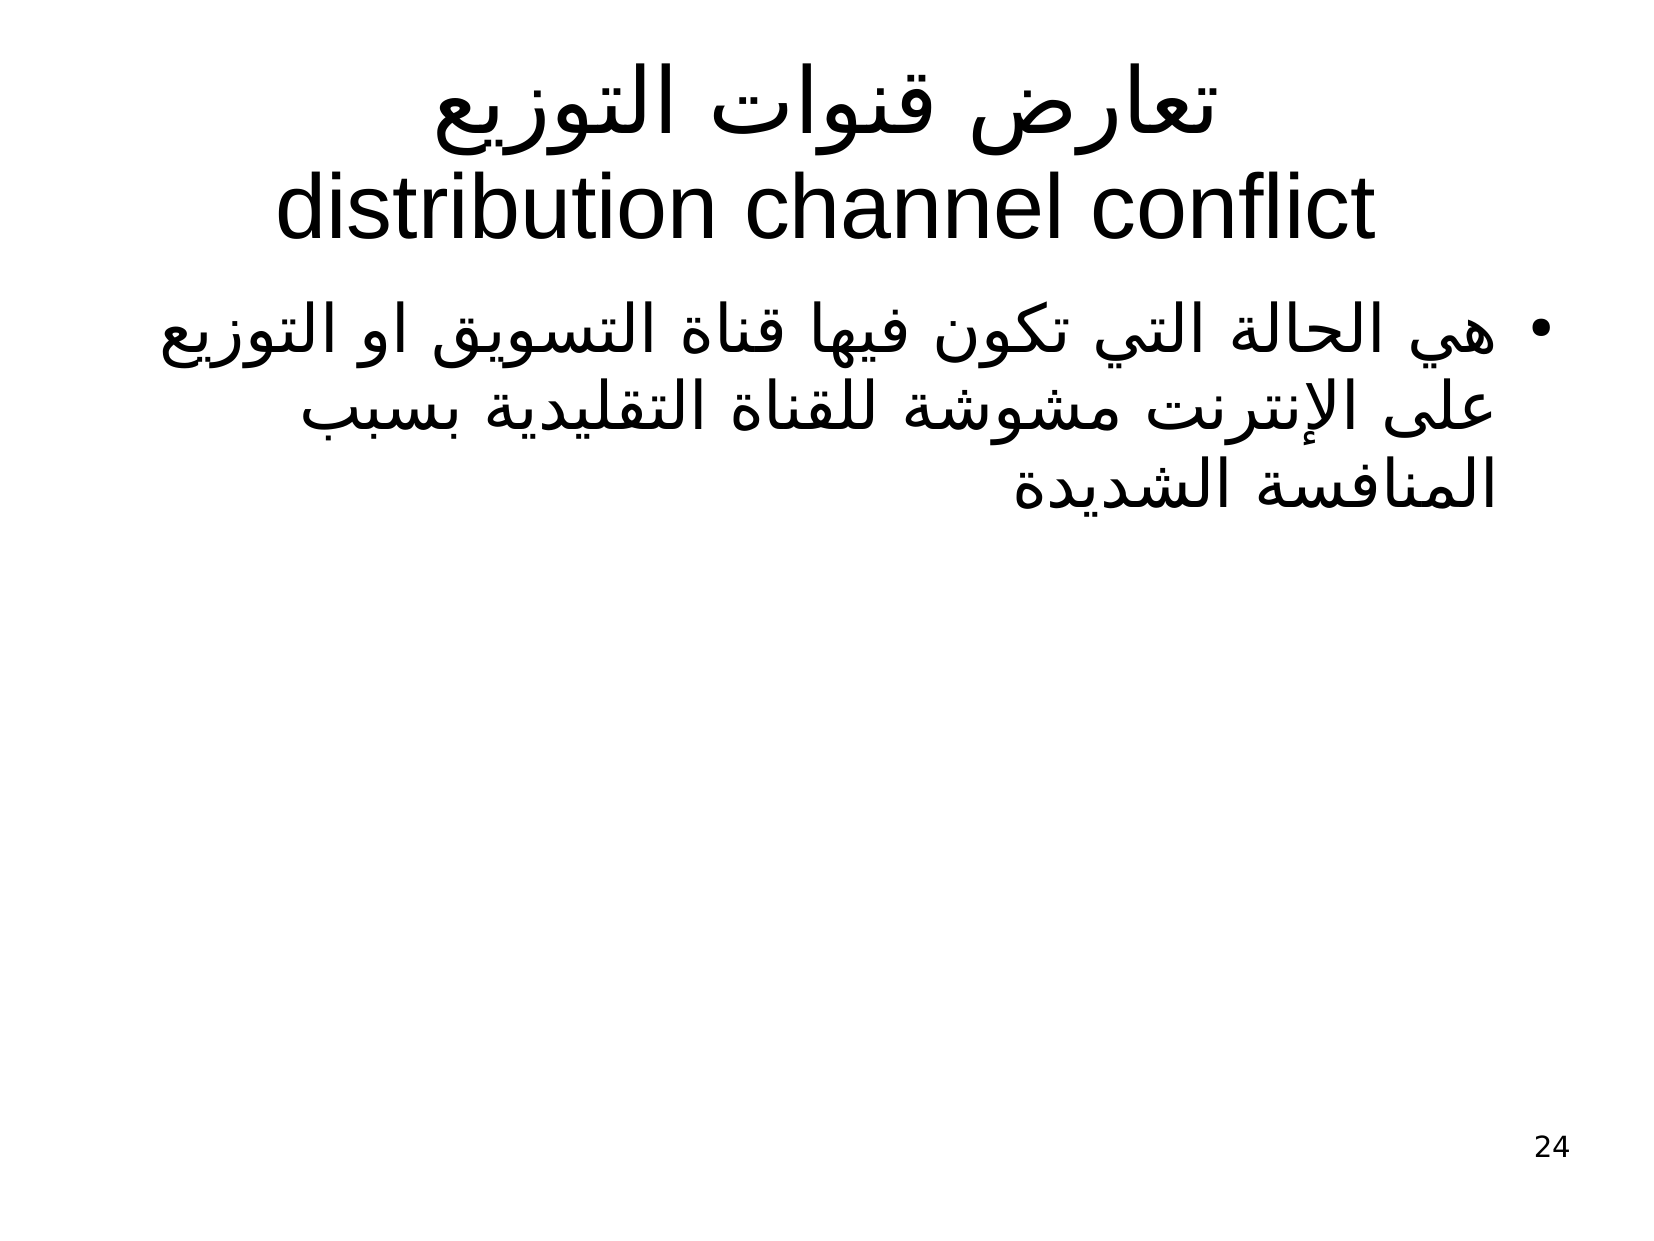

# تعارض قنوات التوزيع distribution channel conflict
هي الحالة التي تكون فيها قناة التسويق او التوزيع على الإنترنت مشوشة للقناة التقليدية بسبب المنافسة الشديدة
24